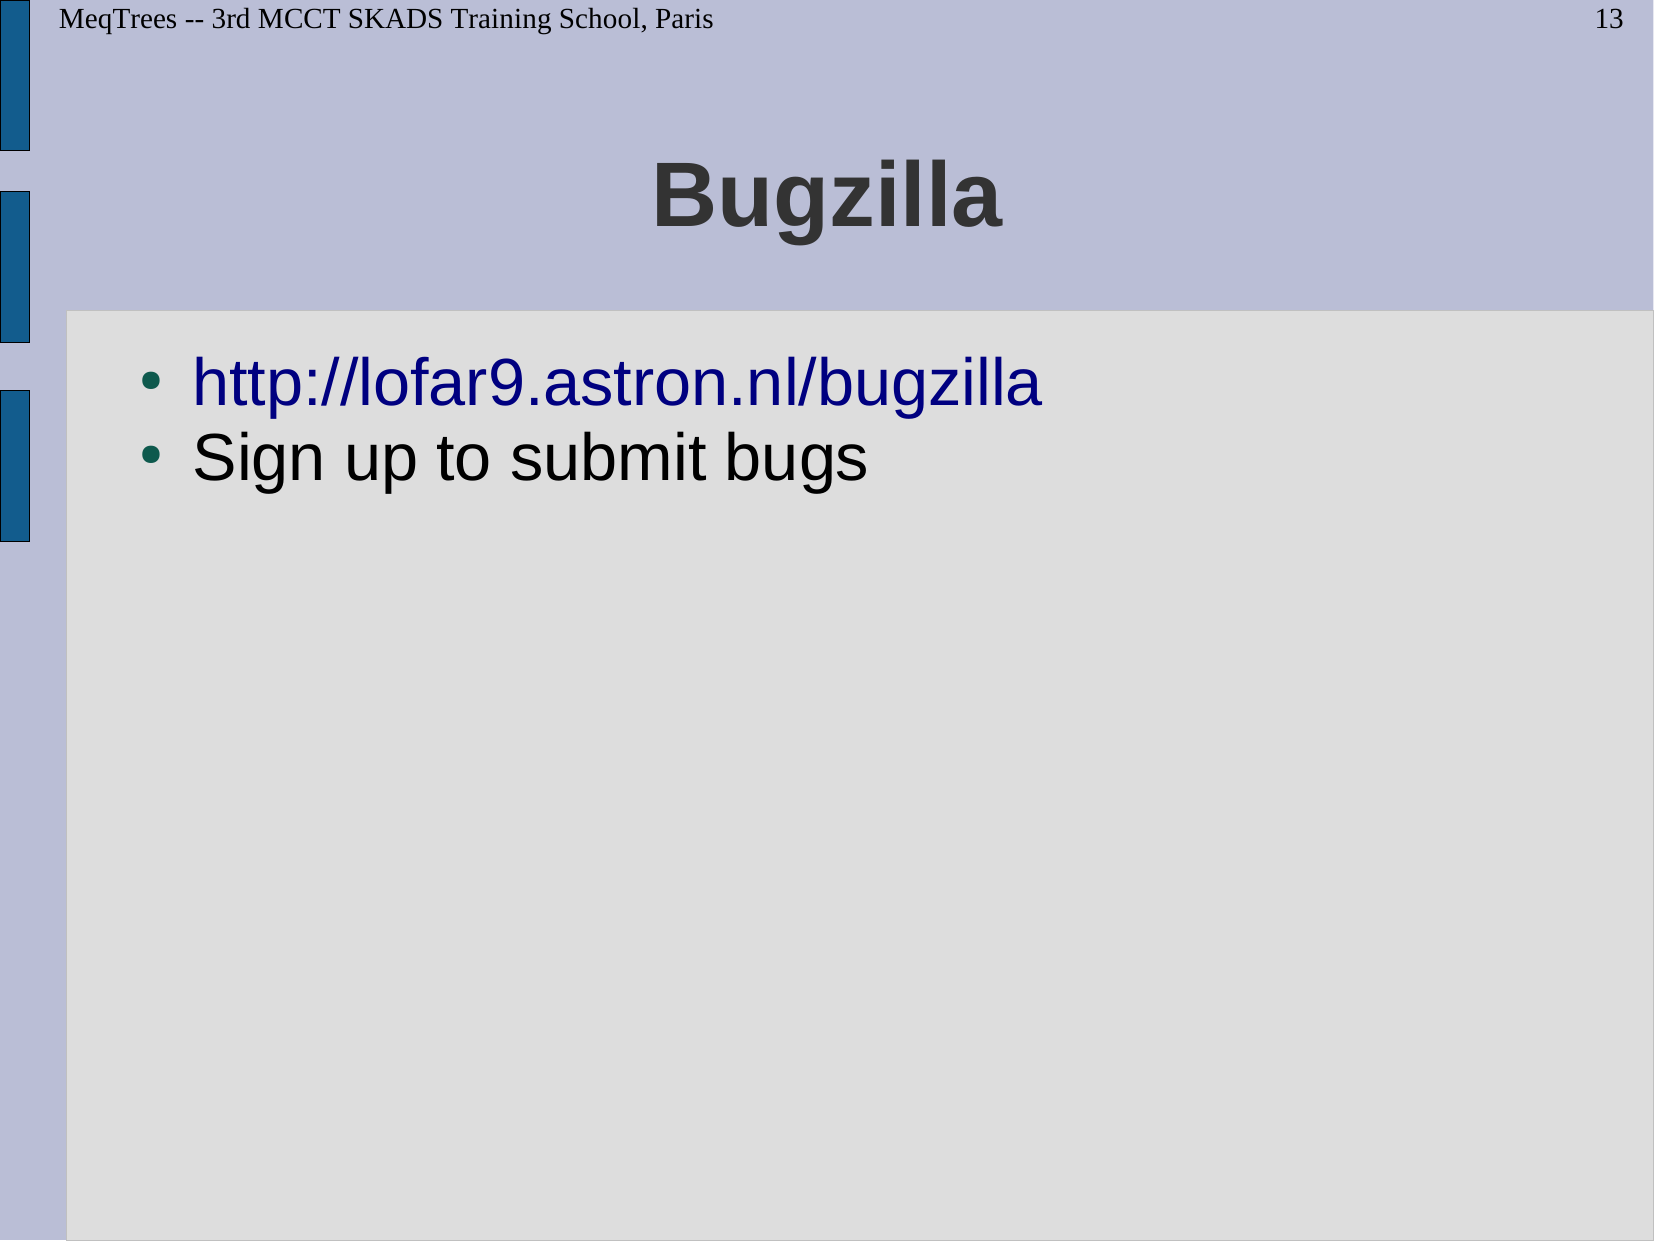

MeqTrees -- 3rd MCCT SKADS Training School, Paris
13
# Bugzilla
http://lofar9.astron.nl/bugzilla
Sign up to submit bugs